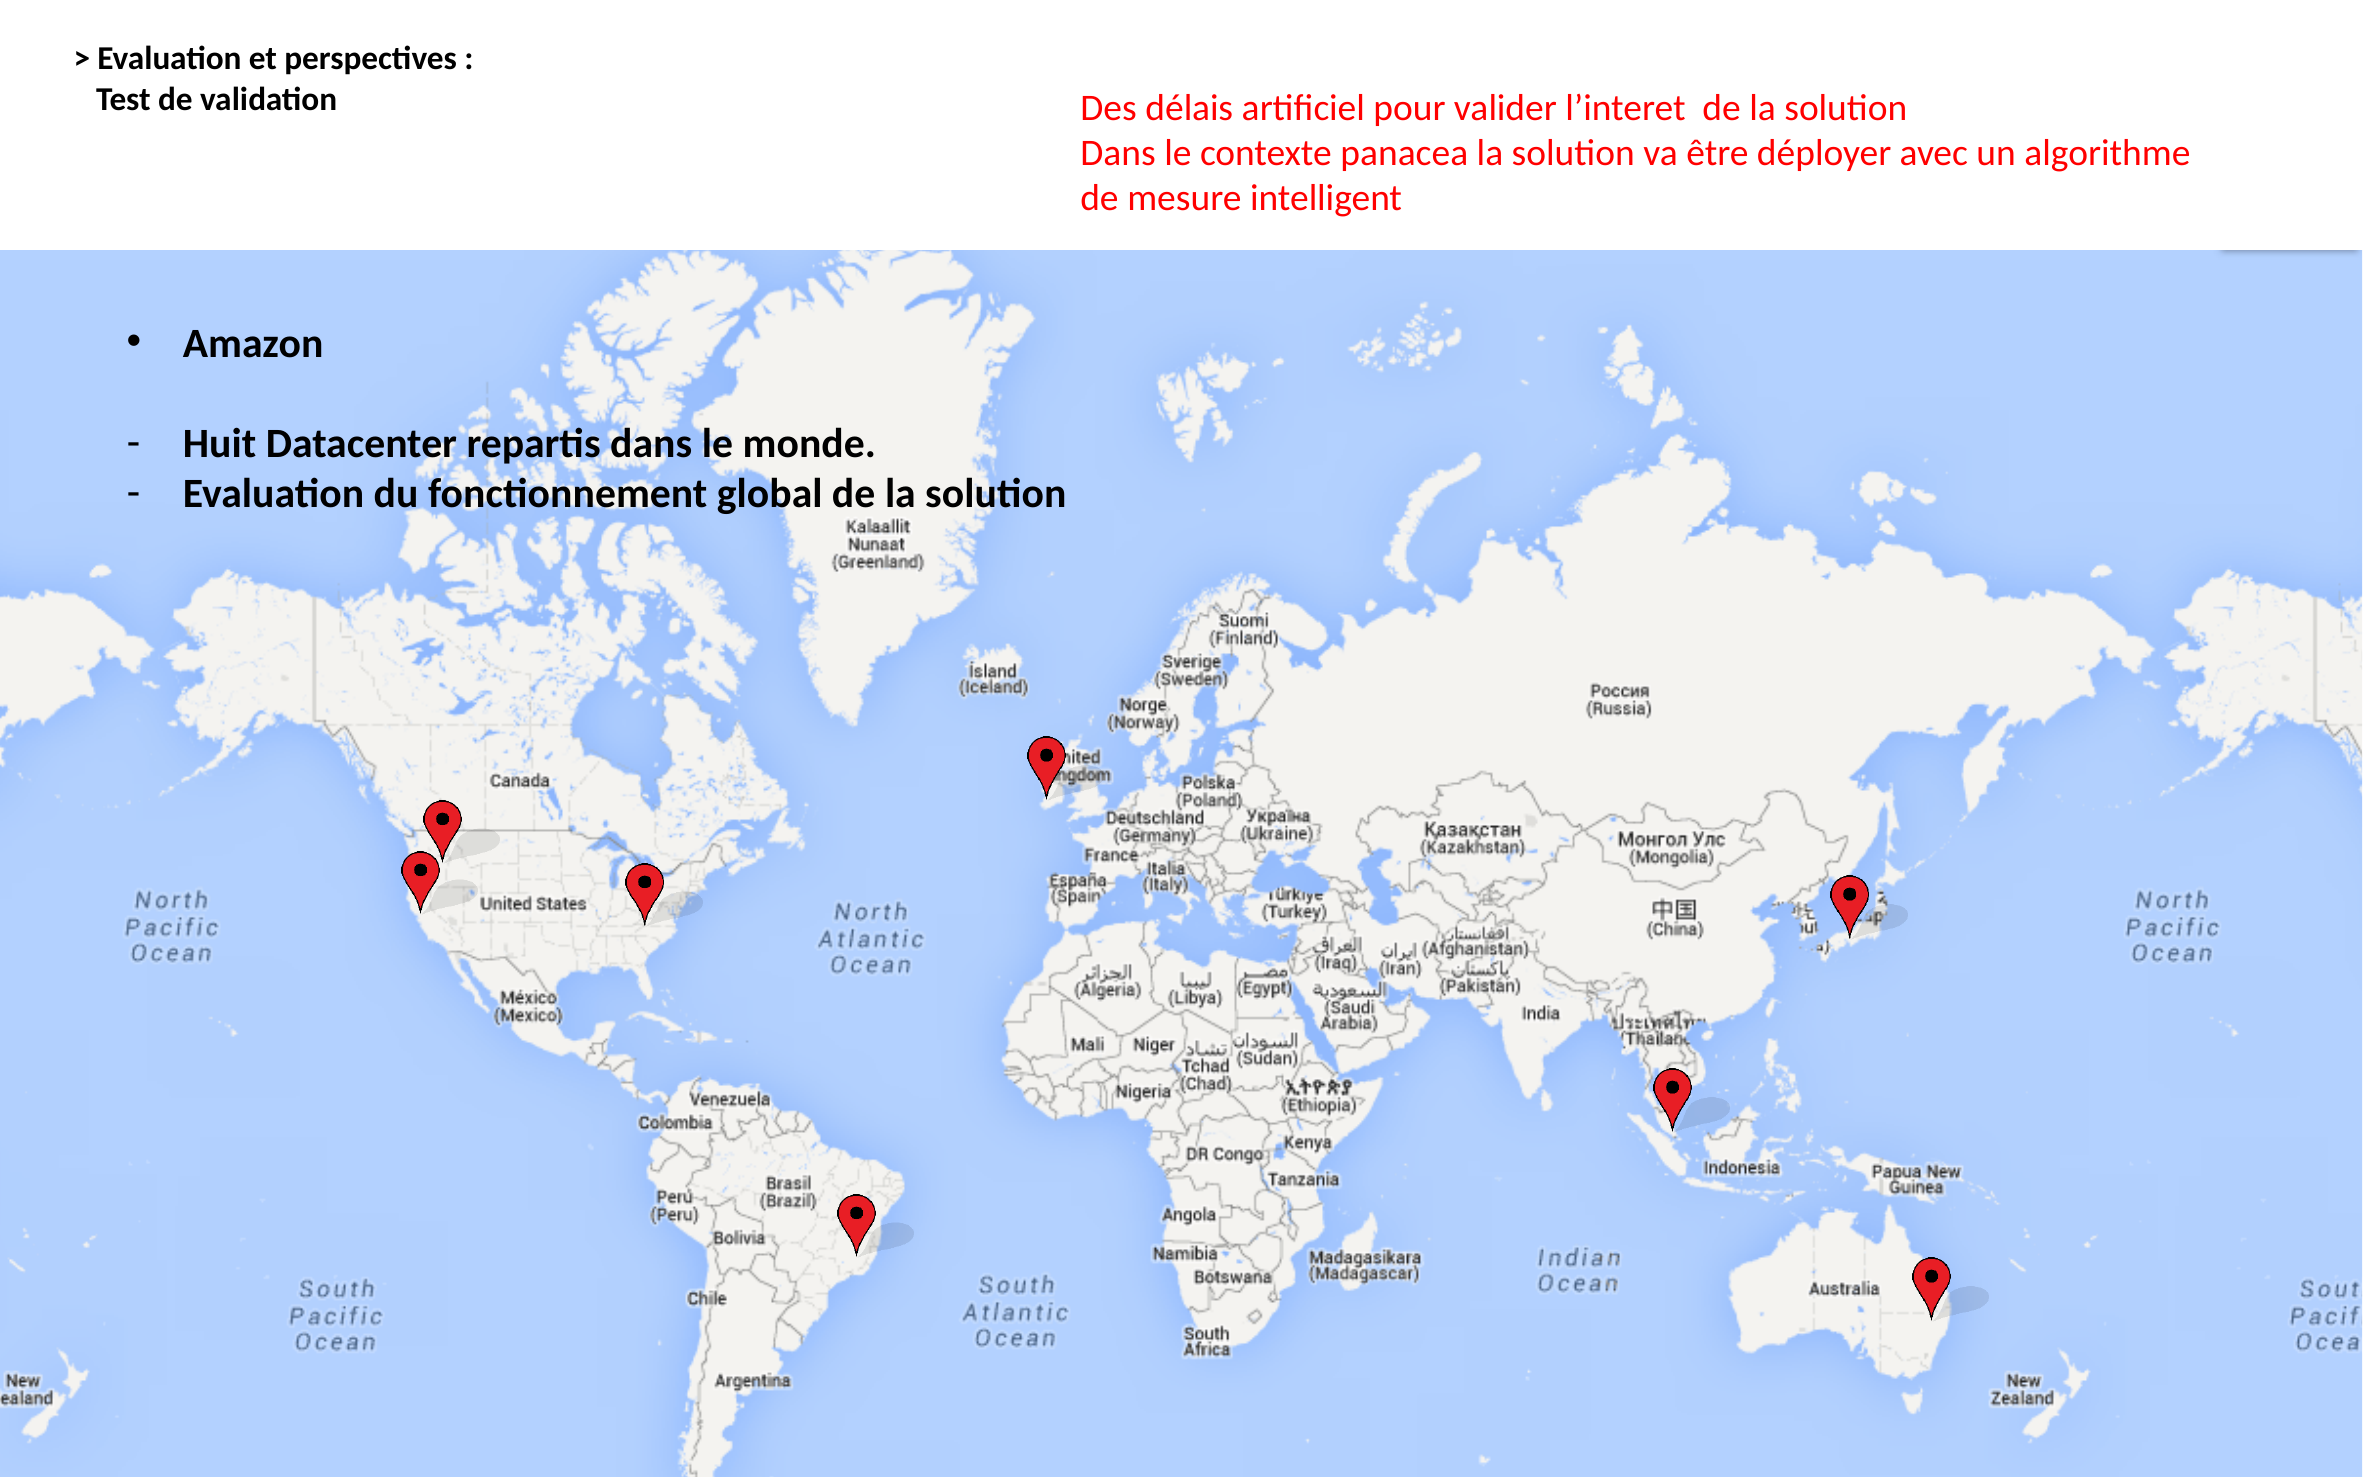

> Evaluation et perspectives :
 Test de validation
Des délais artificiel pour valider l’interet de la solution
Dans le contexte panacea la solution va être déployer avec un algorithme de mesure intelligent
Amazon
Huit Datacenter repartis dans le monde.
Evaluation du fonctionnement global de la solution